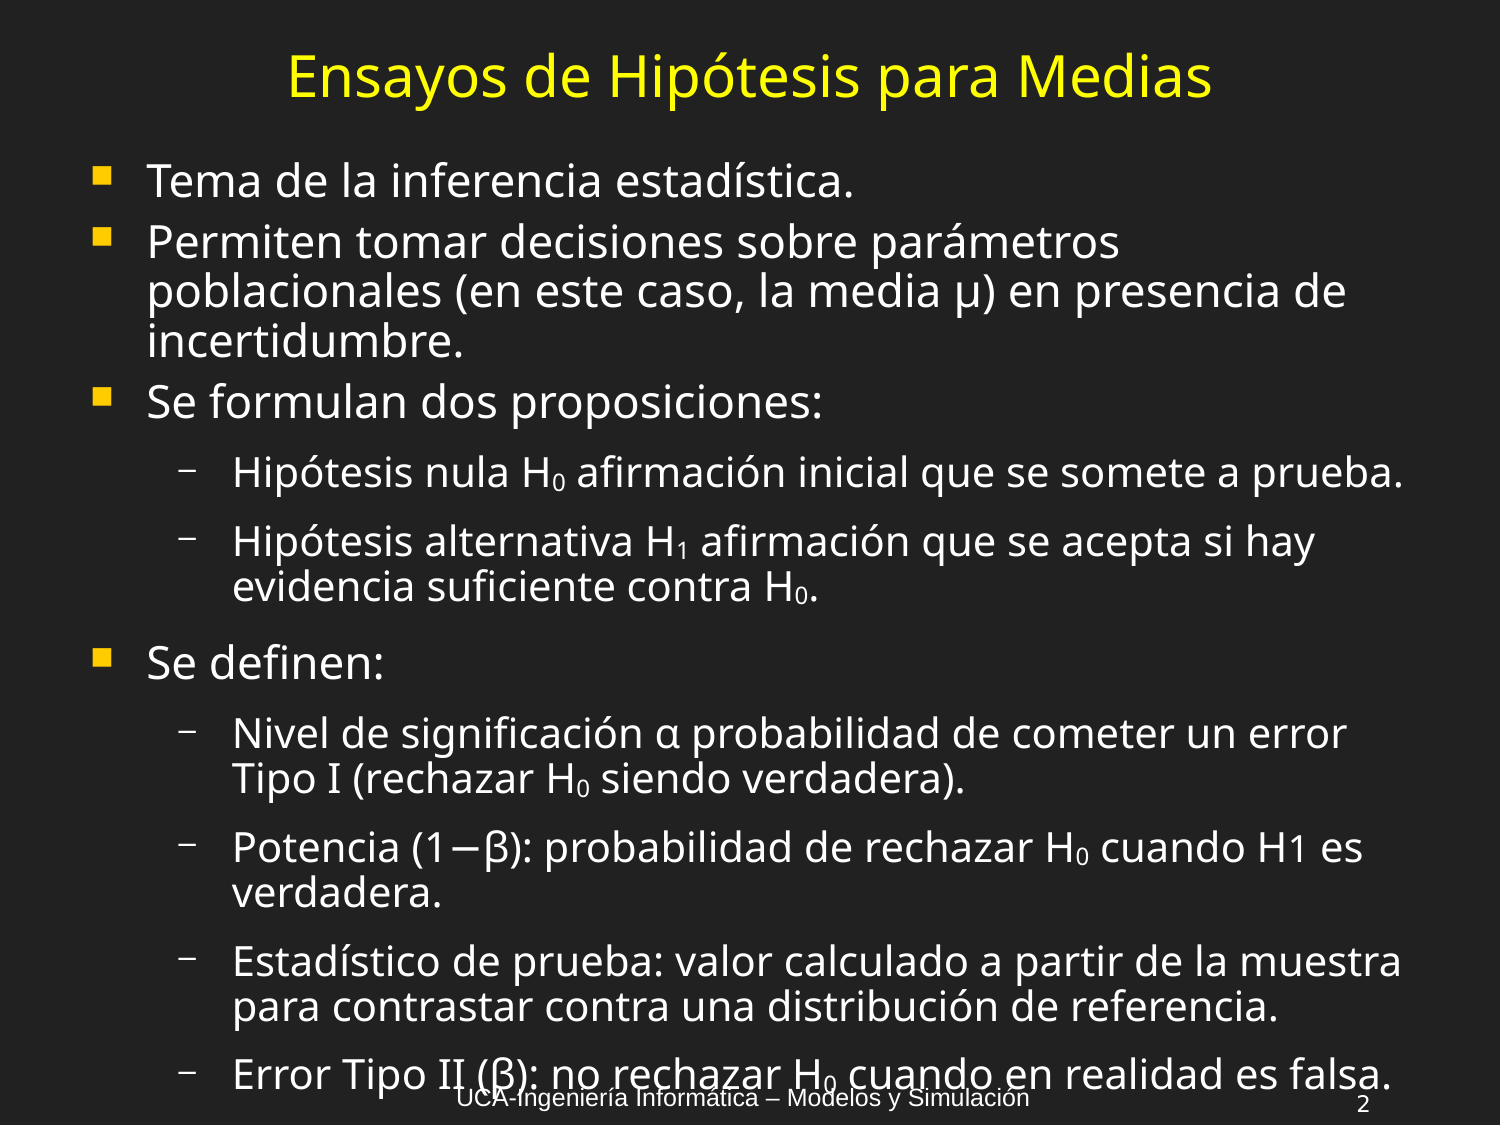

# Ensayos de Hipótesis para Medias
Tema de la inferencia estadística.
Permiten tomar decisiones sobre parámetros poblacionales (en este caso, la media μ) en presencia de incertidumbre.
Se formulan dos proposiciones:
Hipótesis nula H0 afirmación inicial que se somete a prueba.
Hipótesis alternativa H1 afirmación que se acepta si hay evidencia suficiente contra H0.
Se definen:
Nivel de significación α probabilidad de cometer un error Tipo I (rechazar H0 siendo verdadera).
Potencia (1−β): probabilidad de rechazar H0 cuando H1 es verdadera.
Estadístico de prueba: valor calculado a partir de la muestra para contrastar contra una distribución de referencia.
Error Tipo II (β): no rechazar H0 cuando en realidad es falsa.